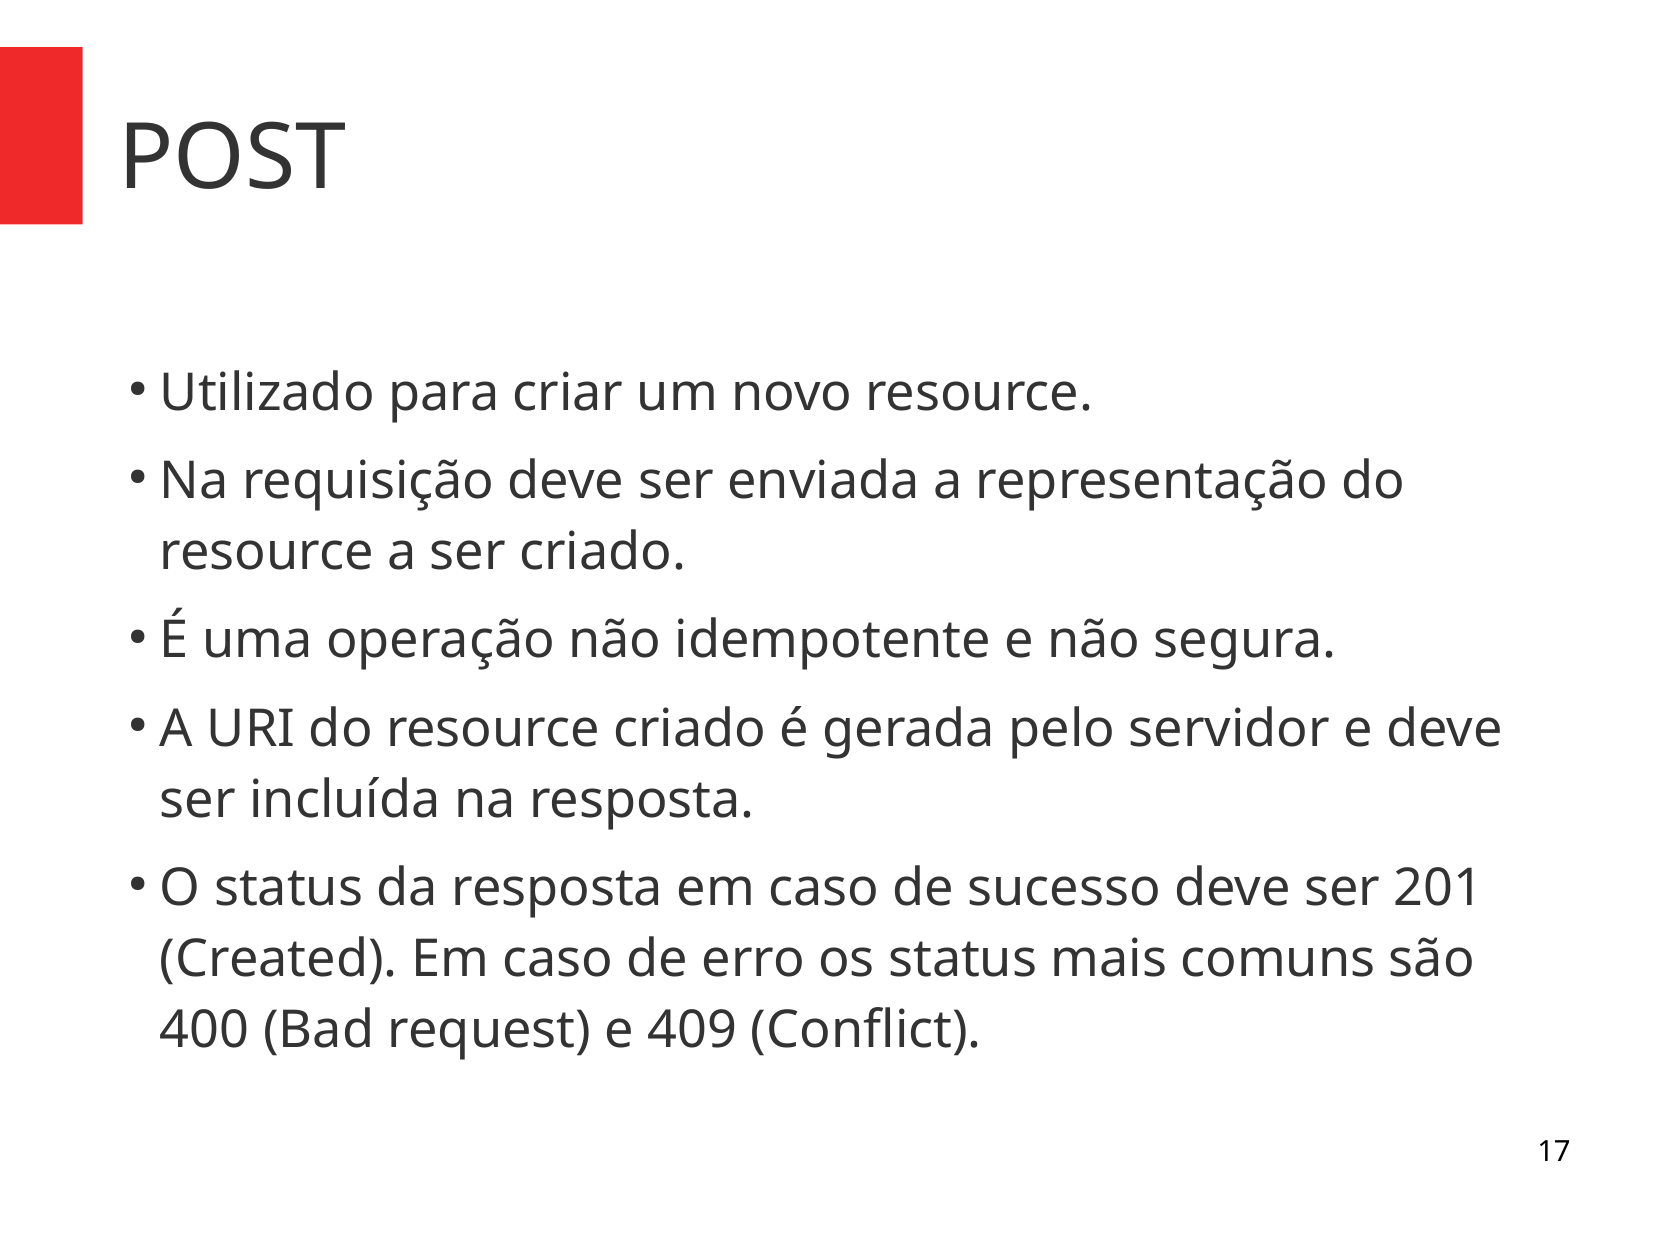

# POST
Utilizado para criar um novo resource.
Na requisição deve ser enviada a representação do resource a ser criado.
É uma operação não idempotente e não segura.
A URI do resource criado é gerada pelo servidor e deve ser incluída na resposta.
O status da resposta em caso de sucesso deve ser 201 (Created). Em caso de erro os status mais comuns são 400 (Bad request) e 409 (Conflict).
17